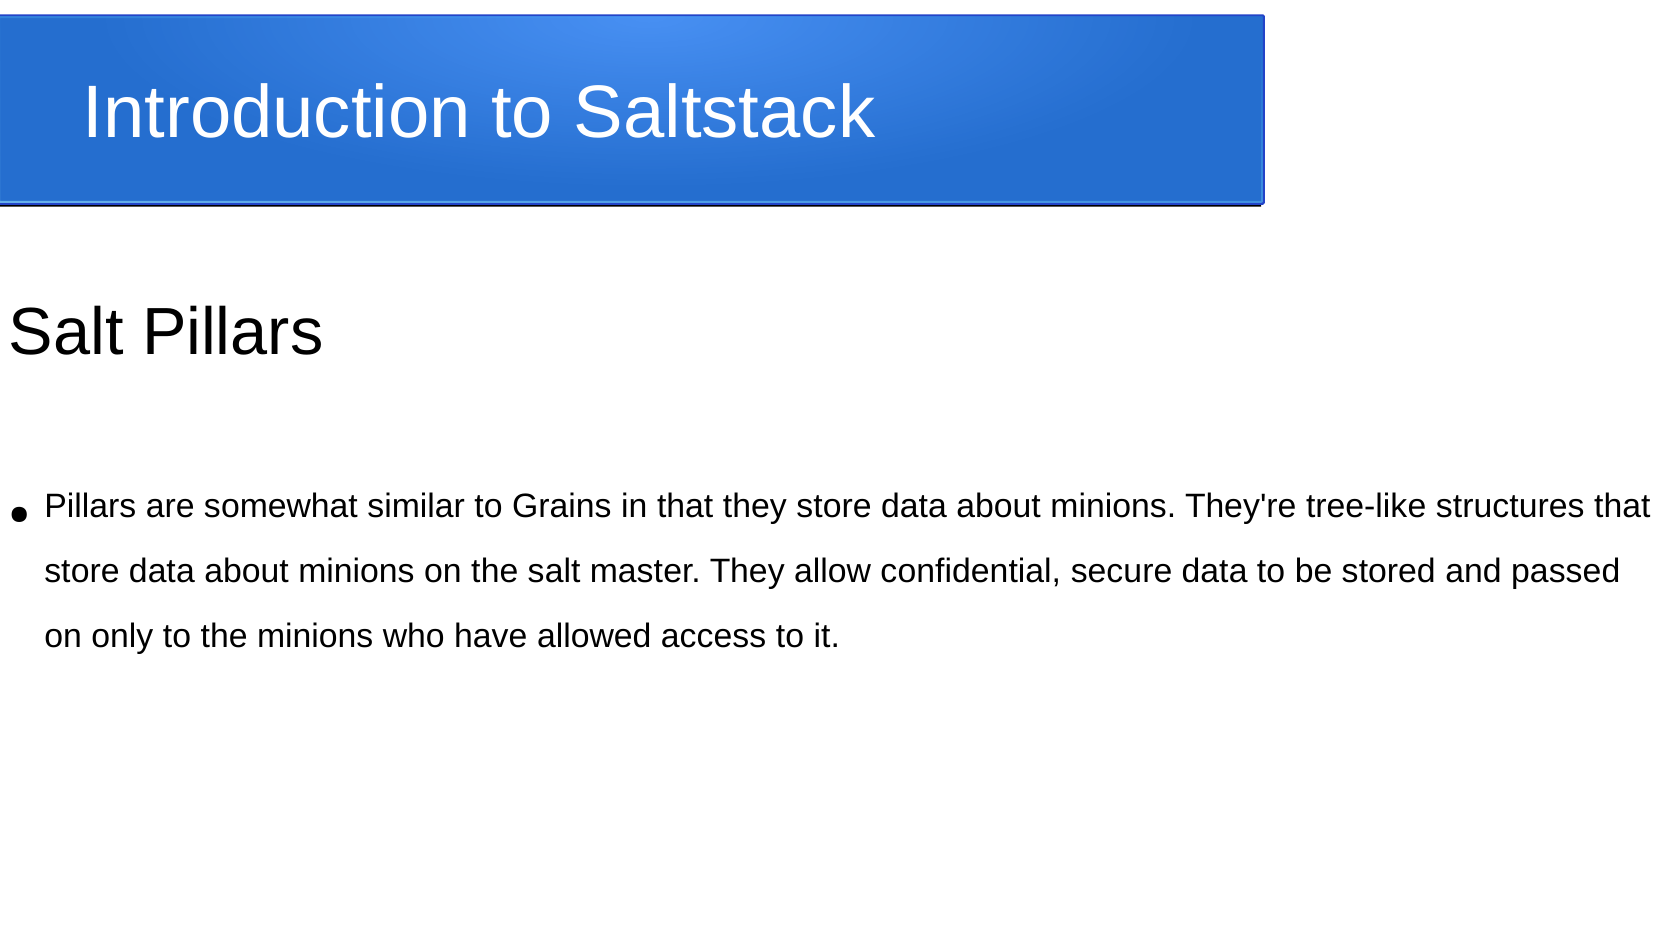

# Introduction to Saltstack
Salt Pillars
Pillars are somewhat similar to Grains in that they store data about minions. They're tree-like structures that store data about minions on the salt master. They allow confidential, secure data to be stored and passed on only to the minions who have allowed access to it.